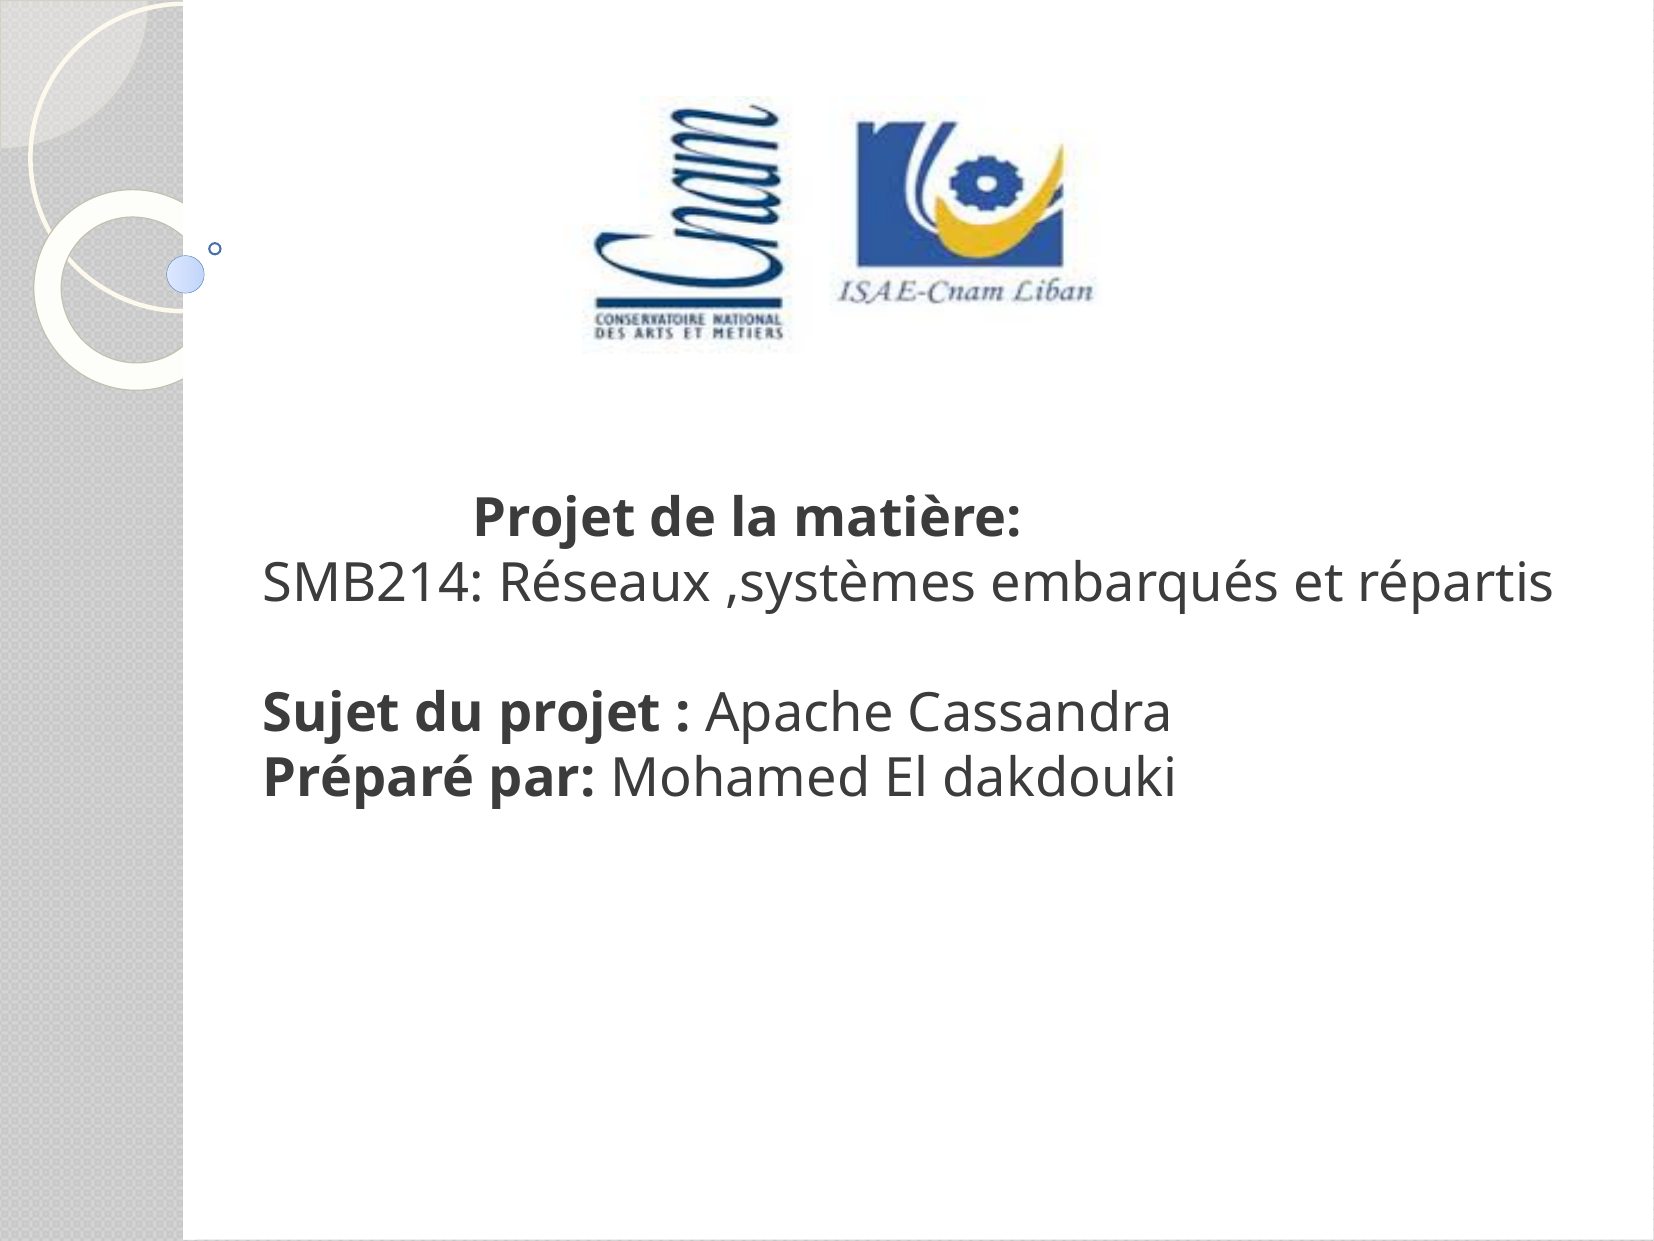

Projet de la matière:
 SMB214: Réseaux ,systèmes embarqués et répartis
 Sujet du projet : Apache Cassandra
 Préparé par: Mohamed El dakdouki